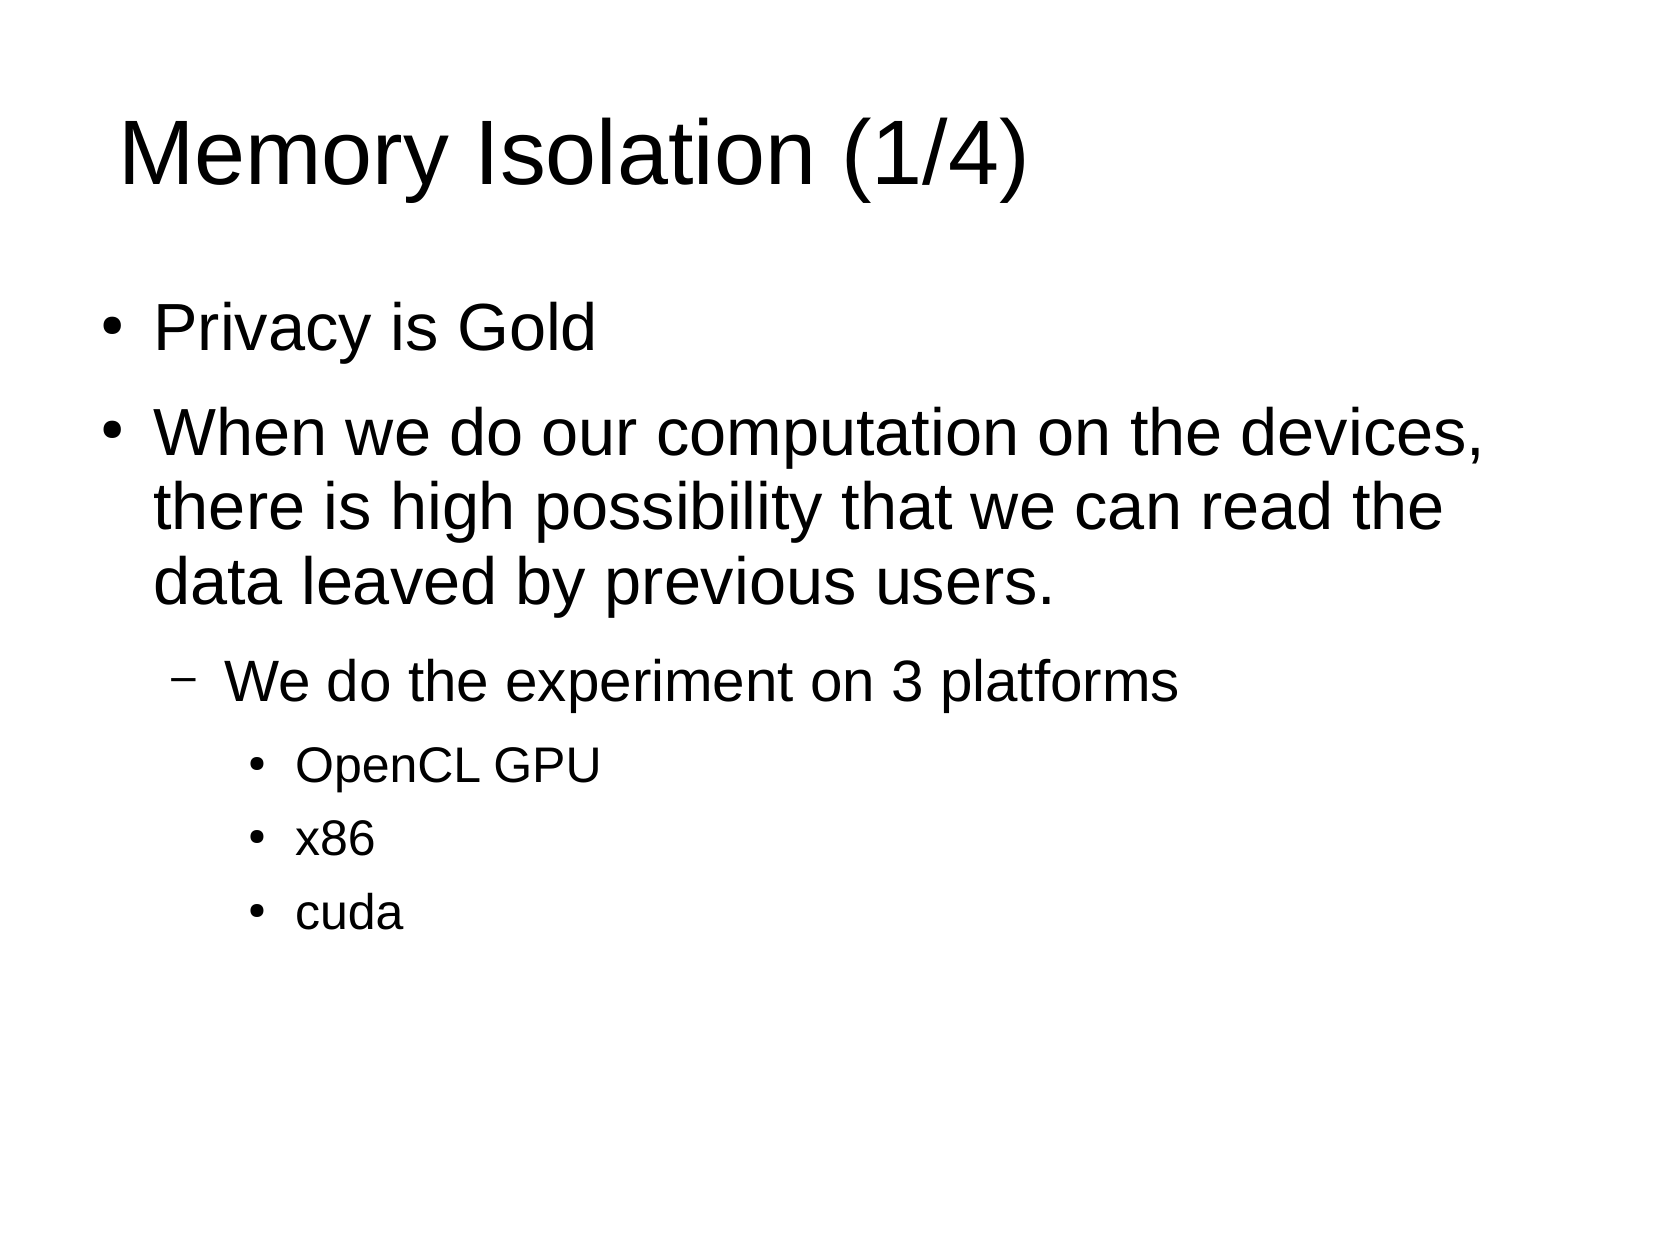

# Memory Isolation (1/4)
Privacy is Gold
When we do our computation on the devices, there is high possibility that we can read the data leaved by previous users.
We do the experiment on 3 platforms
OpenCL GPU
x86
cuda